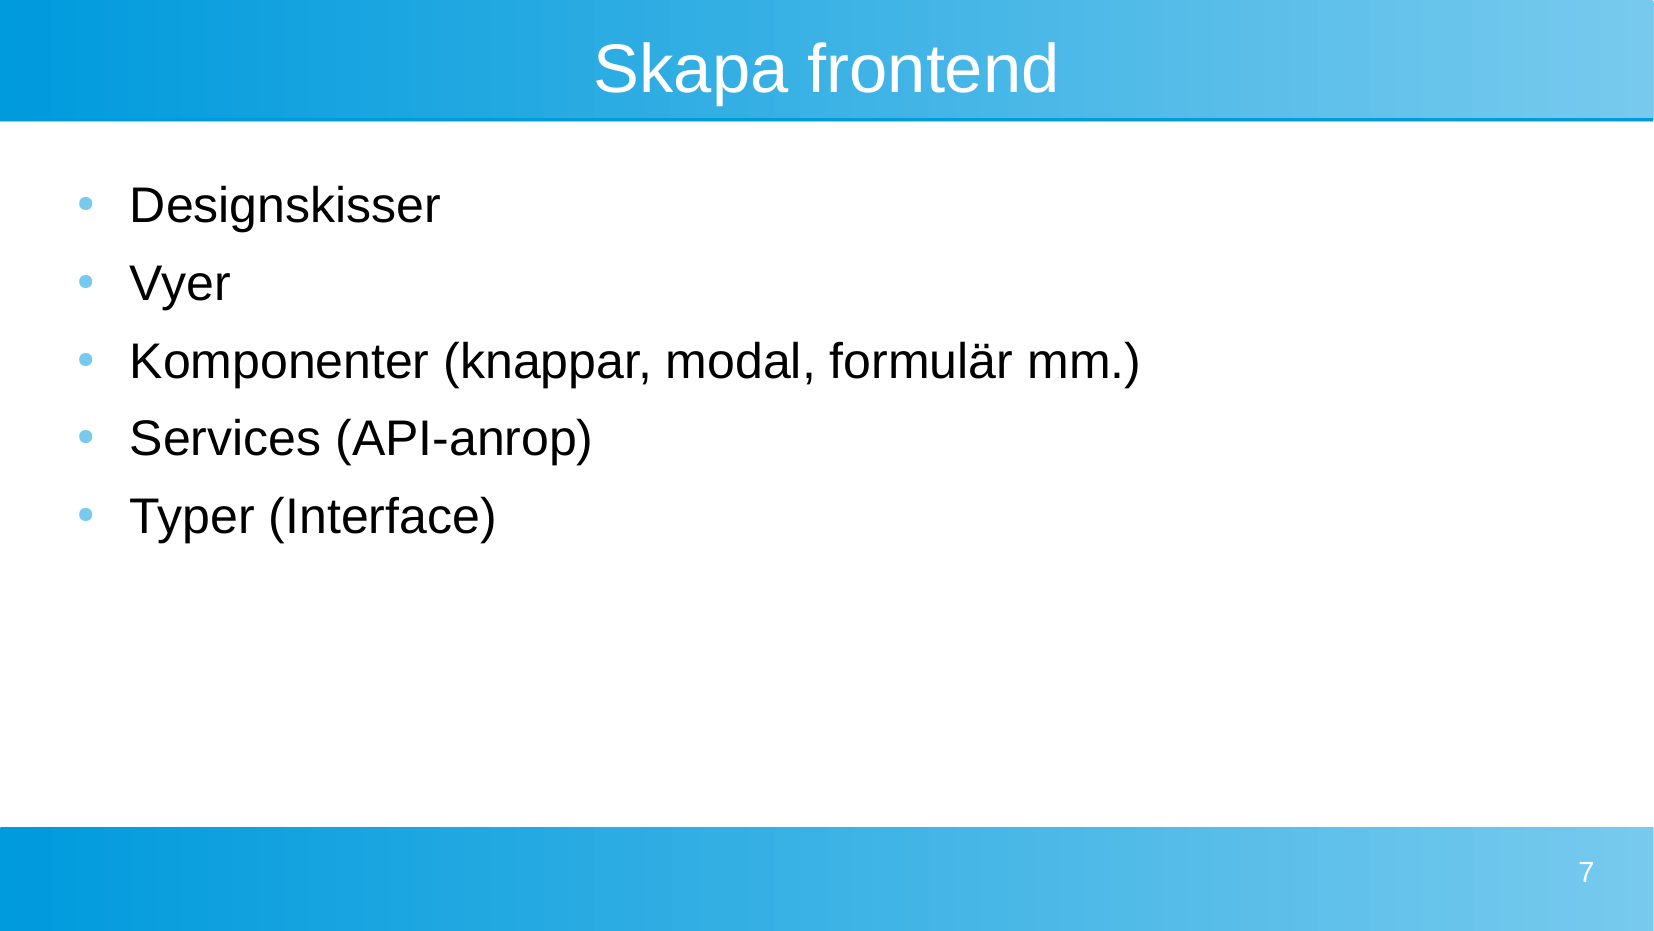

# Skapa frontend
Designskisser
Vyer
Komponenter (knappar, modal, formulär mm.)
Services (API-anrop)
Typer (Interface)
7